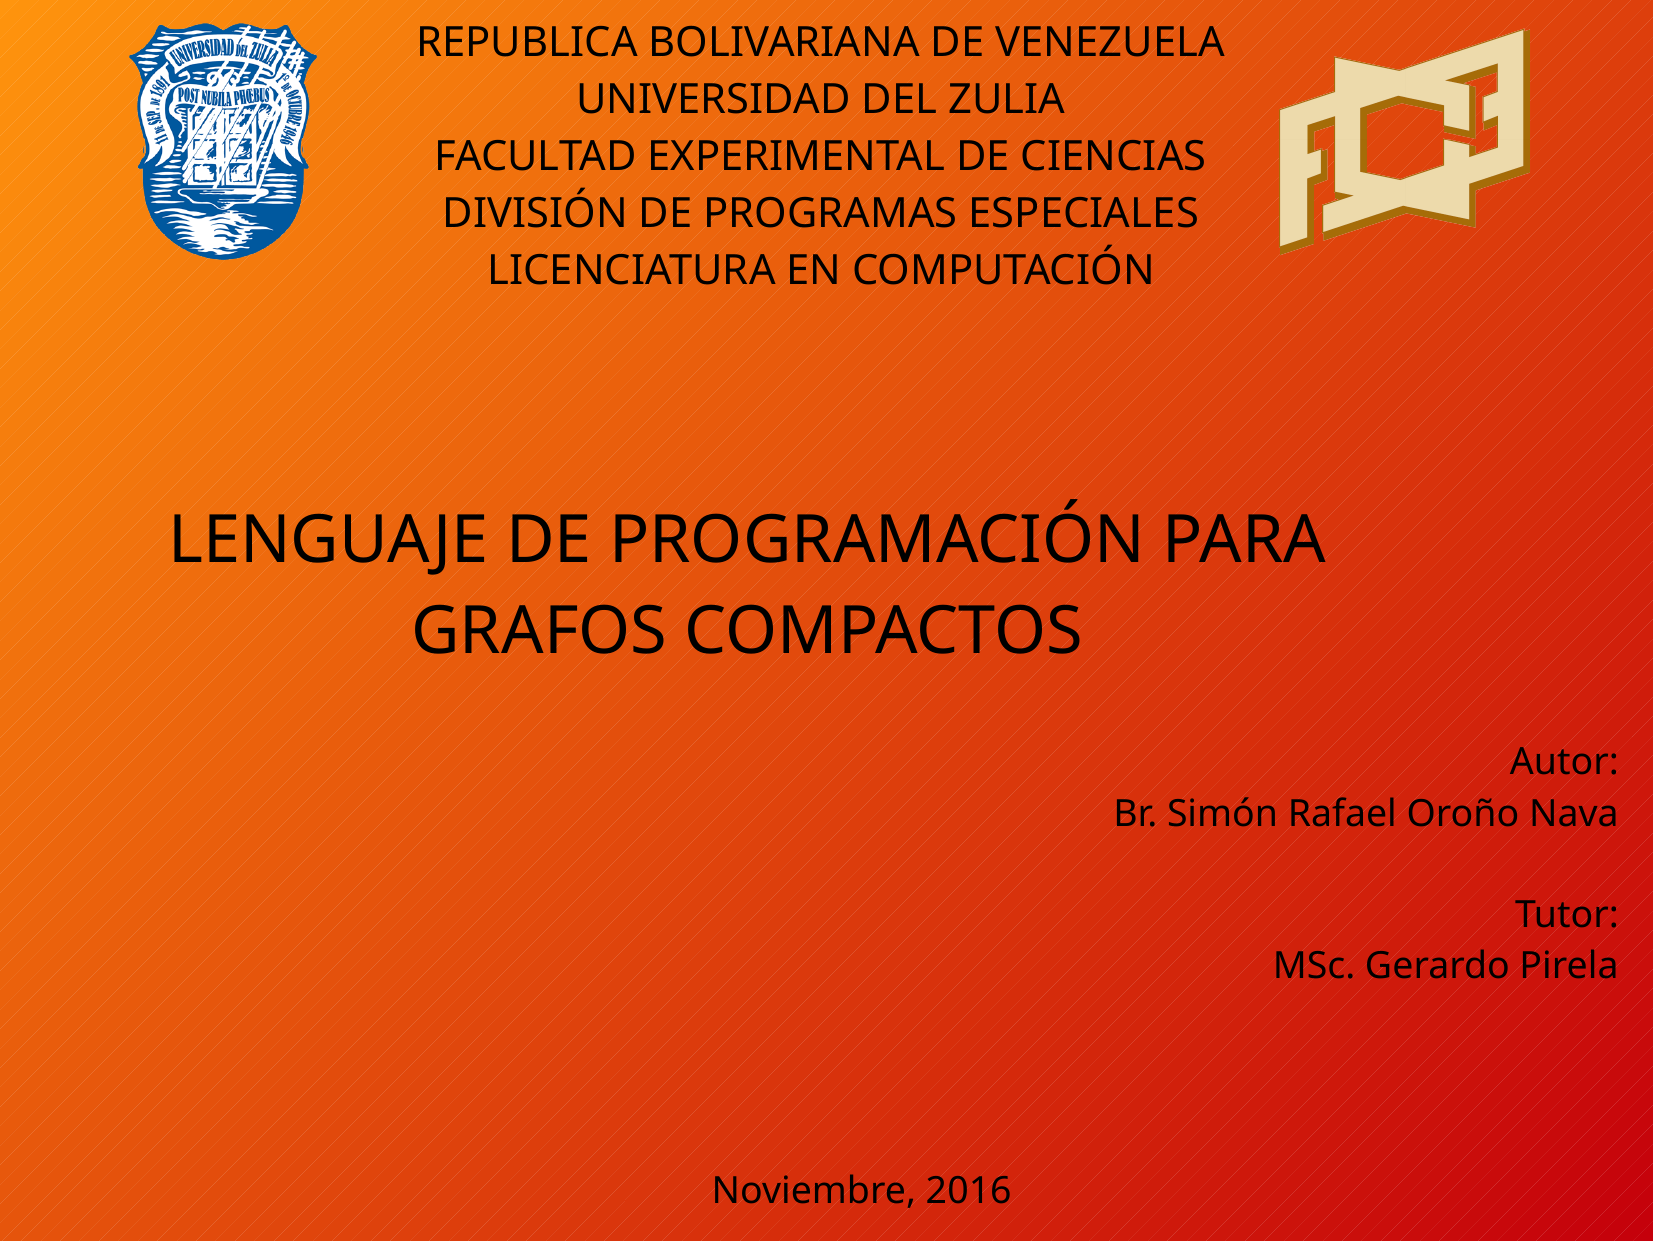

REPUBLICA BOLIVARIANA DE VENEZUELA
UNIVERSIDAD DEL ZULIA
FACULTAD EXPERIMENTAL DE CIENCIAS
DIVISIÓN DE PROGRAMAS ESPECIALES
LICENCIATURA EN COMPUTACIÓN
LENGUAJE DE PROGRAMACIÓN PARA GRAFOS COMPACTOS
Autor:
Br. Simón Rafael Oroño Nava
Tutor:
MSc. Gerardo Pirela
Noviembre, 2016